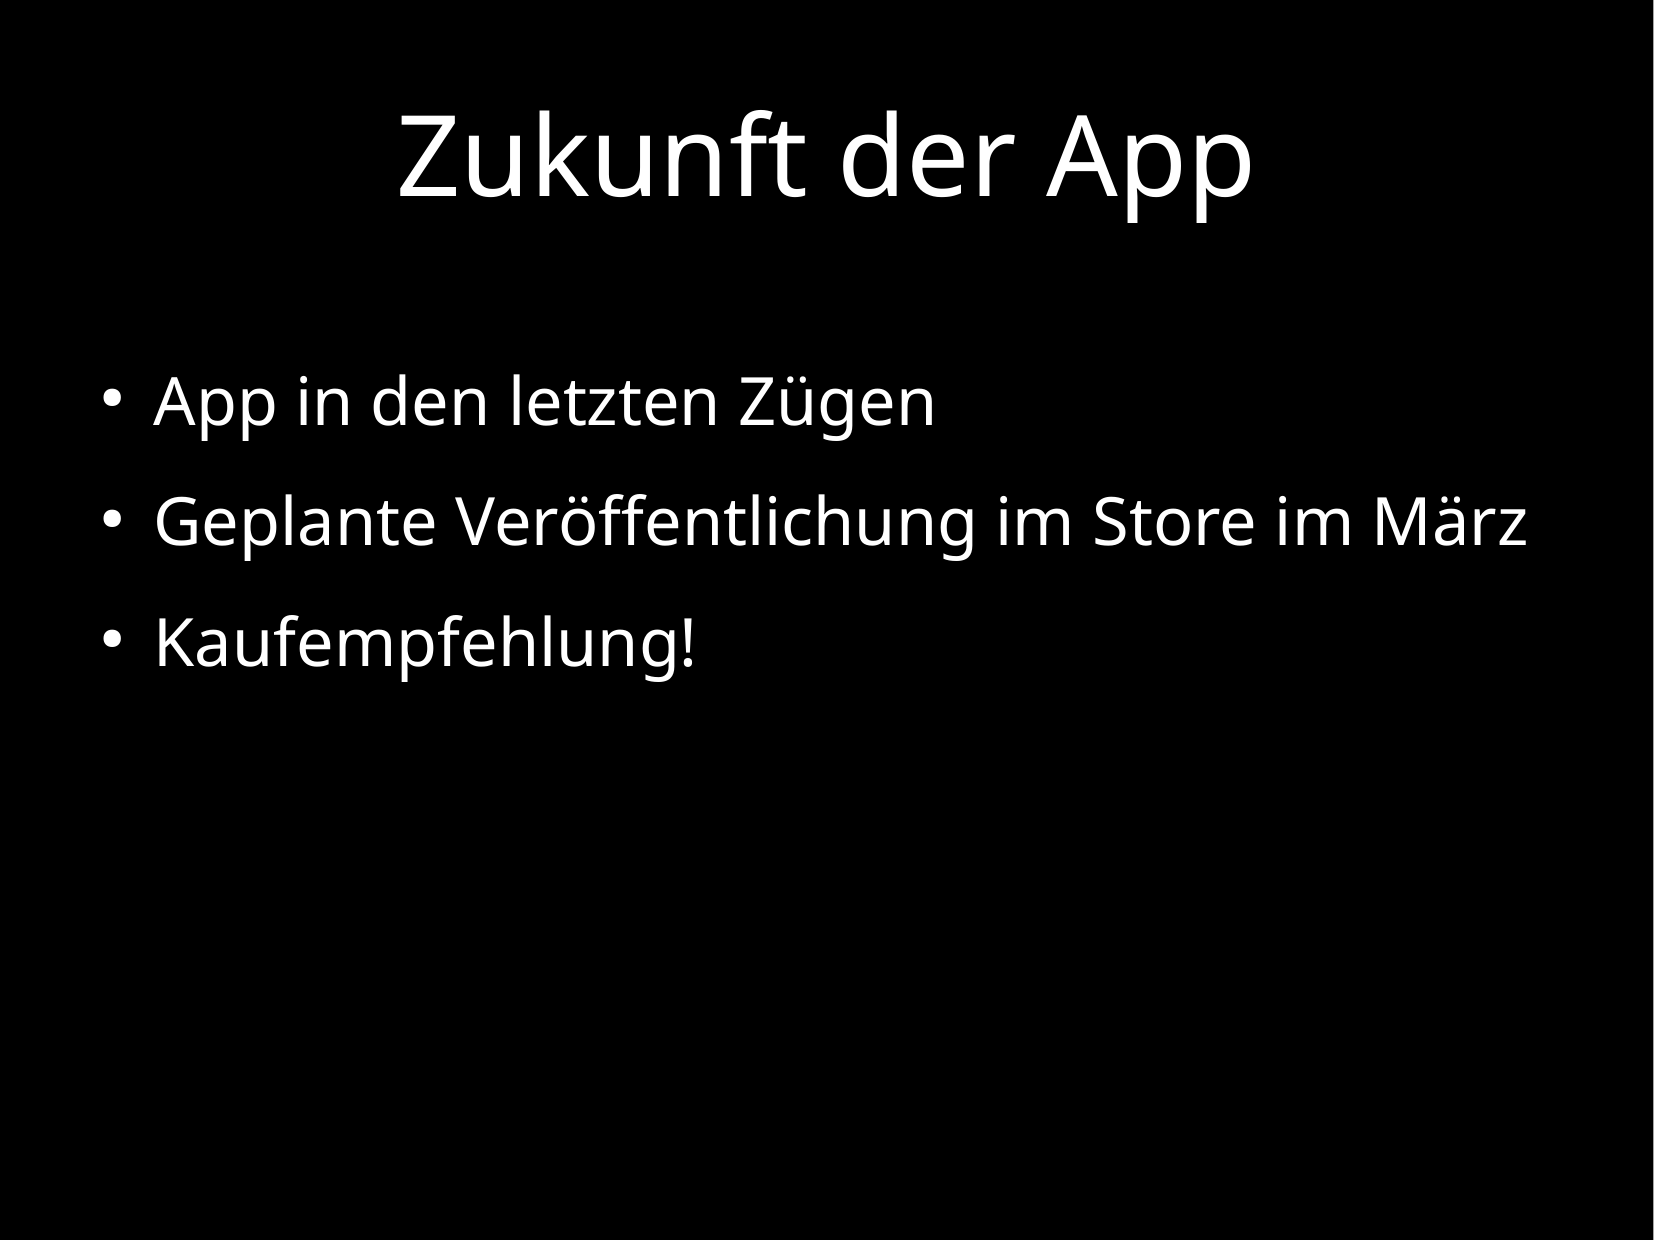

# Zukunft der App
App in den letzten Zügen
Geplante Veröffentlichung im Store im März
Kaufempfehlung!